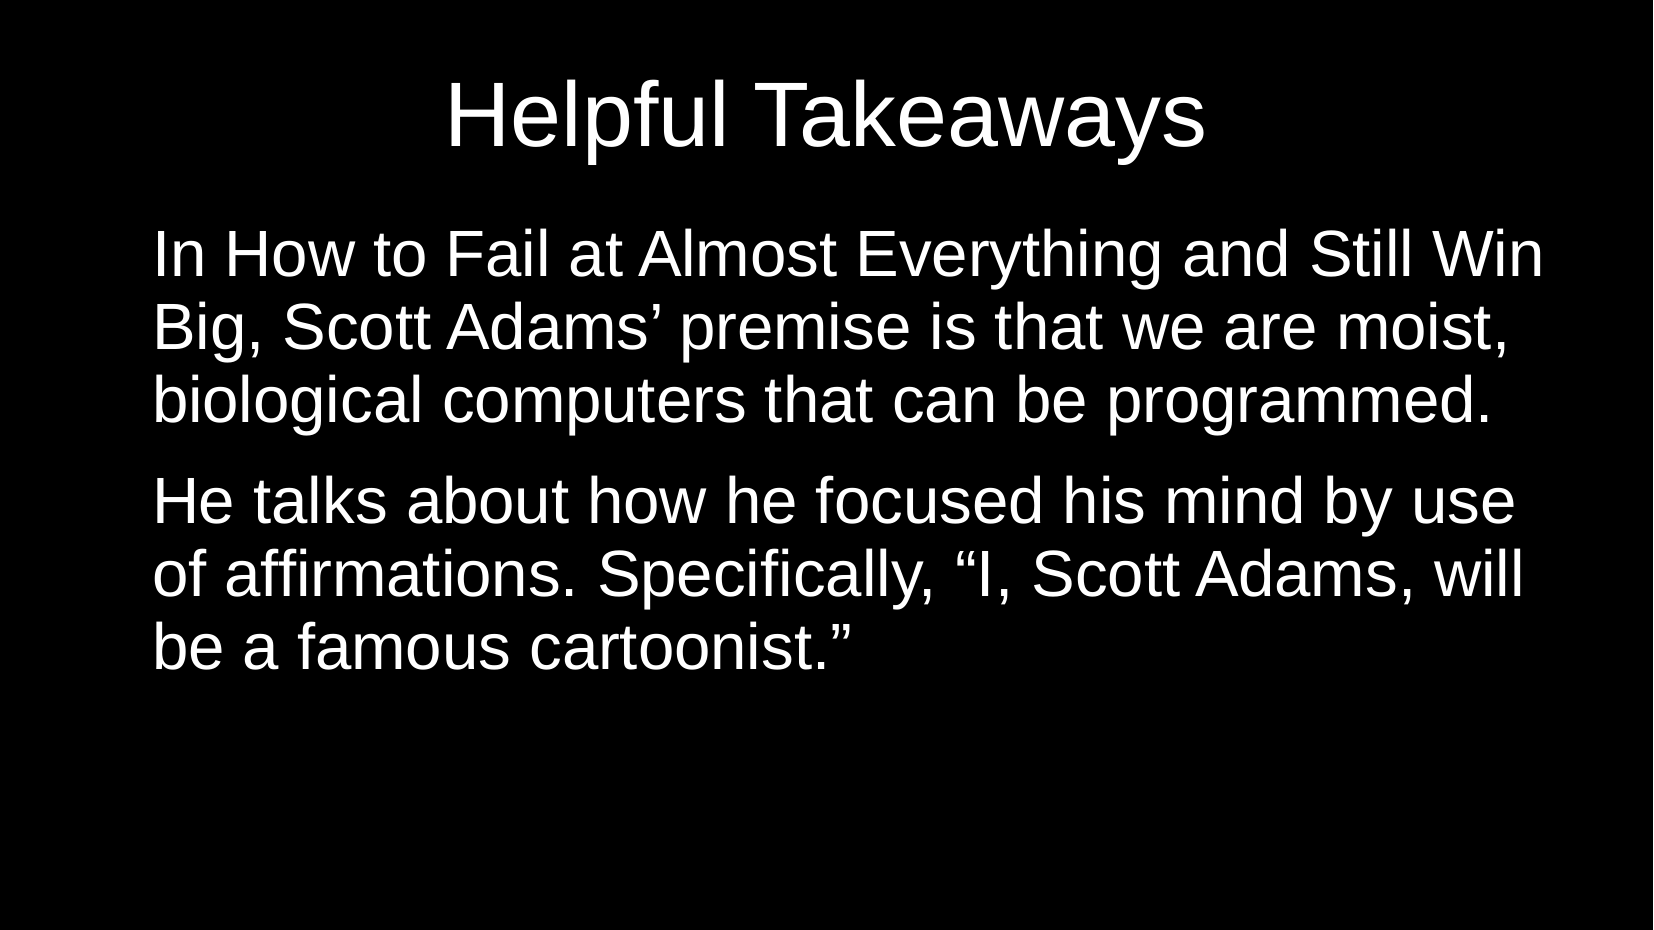

# Helpful Takeaways
In How to Fail at Almost Everything and Still Win Big, Scott Adams’ premise is that we are moist, biological computers that can be programmed.
He talks about how he focused his mind by use of affirmations. Specifically, “I, Scott Adams, will be a famous cartoonist.”